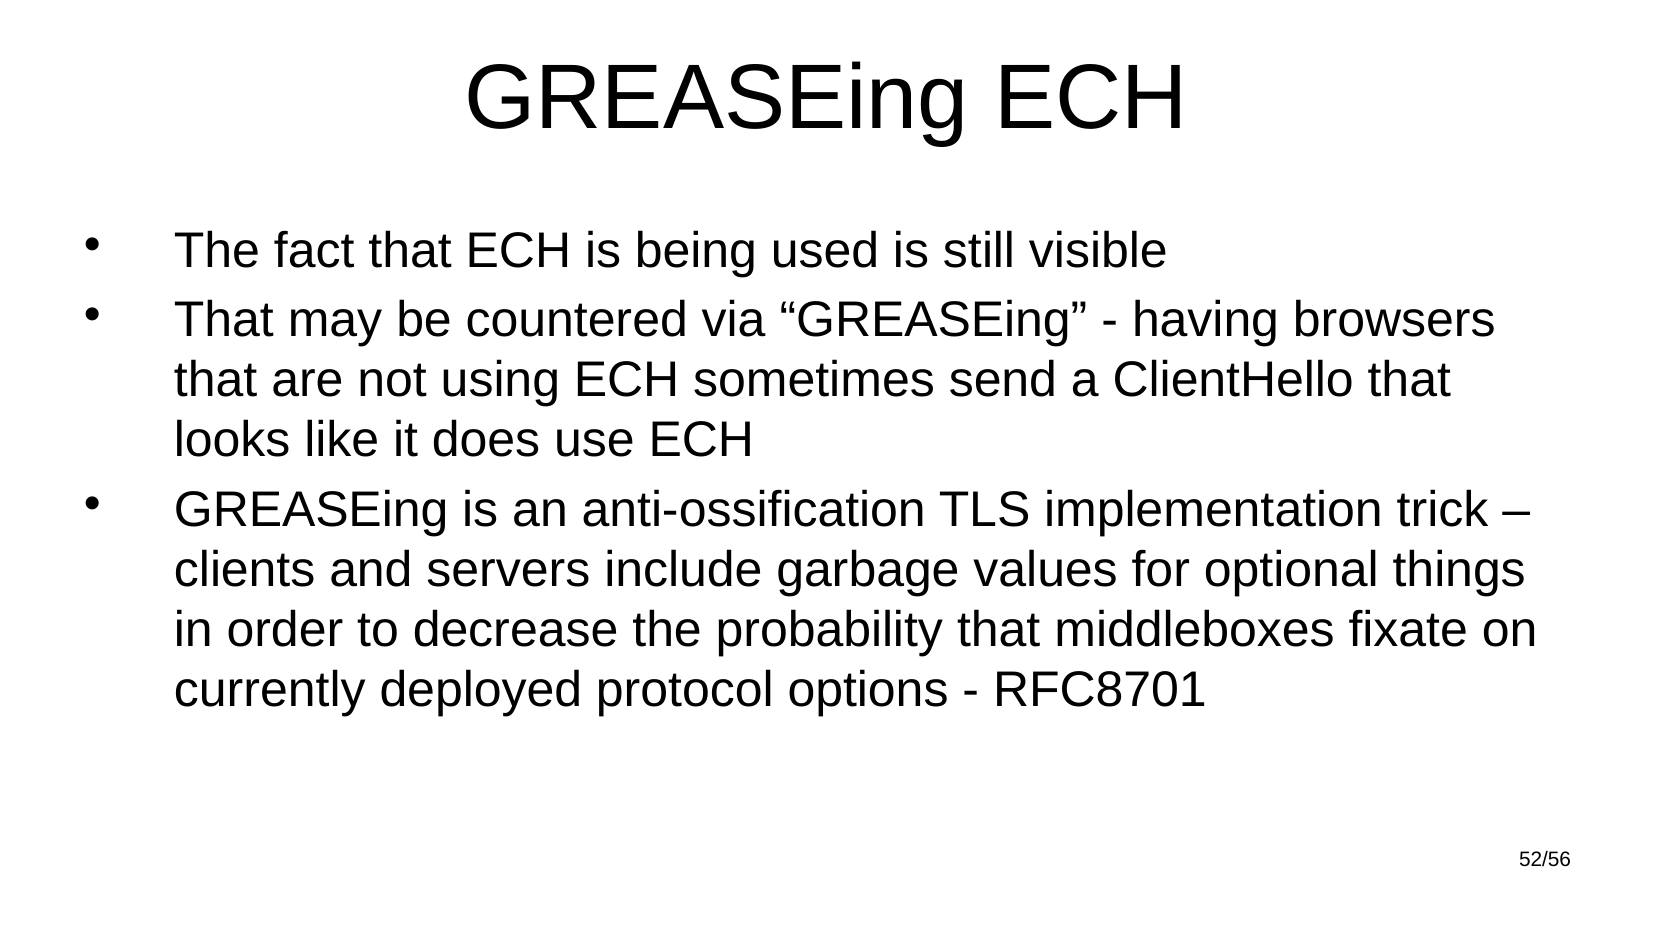

# GREASEing ECH
The fact that ECH is being used is still visible
That may be countered via “GREASEing” - having browsers that are not using ECH sometimes send a ClientHello that looks like it does use ECH
GREASEing is an anti-ossification TLS implementation trick – clients and servers include garbage values for optional things in order to decrease the probability that middleboxes fixate on currently deployed protocol options - RFC8701
52